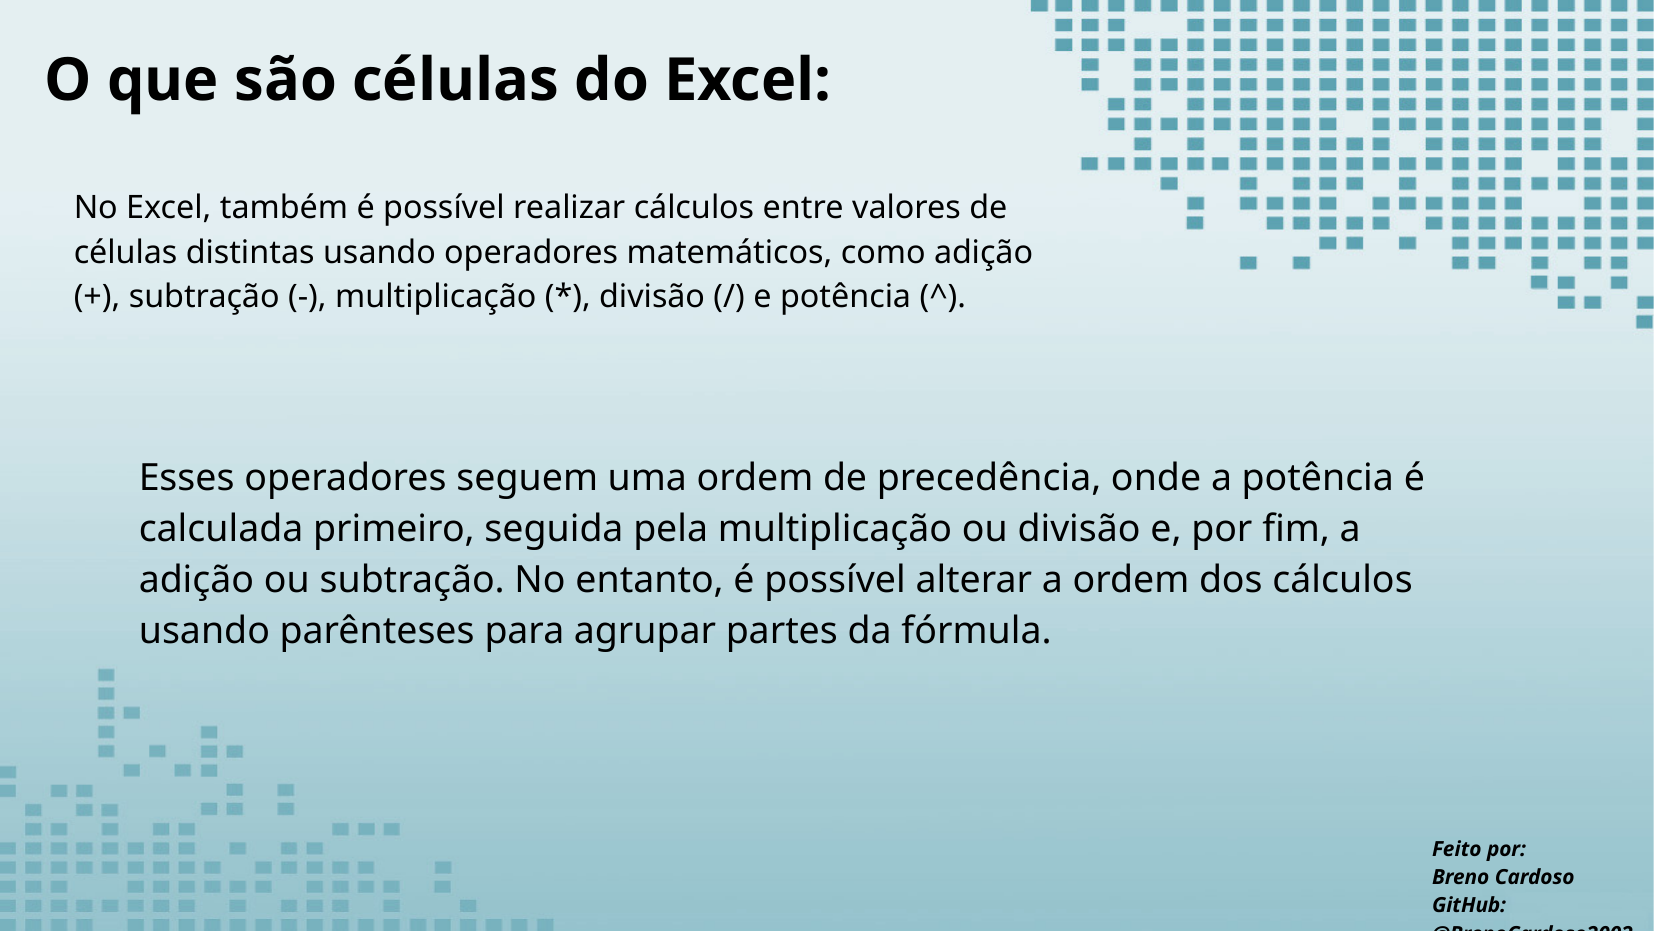

O que são células do Excel:
No Excel, também é possível realizar cálculos entre valores de células distintas usando operadores matemáticos, como adição (+), subtração (-), multiplicação (*), divisão (/) e potência (^).
Esses operadores seguem uma ordem de precedência, onde a potência é calculada primeiro, seguida pela multiplicação ou divisão e, por fim, a adição ou subtração. No entanto, é possível alterar a ordem dos cálculos usando parênteses para agrupar partes da fórmula.
Feito por:
Breno Cardoso
GitHub:
@BrenoCardoso2002